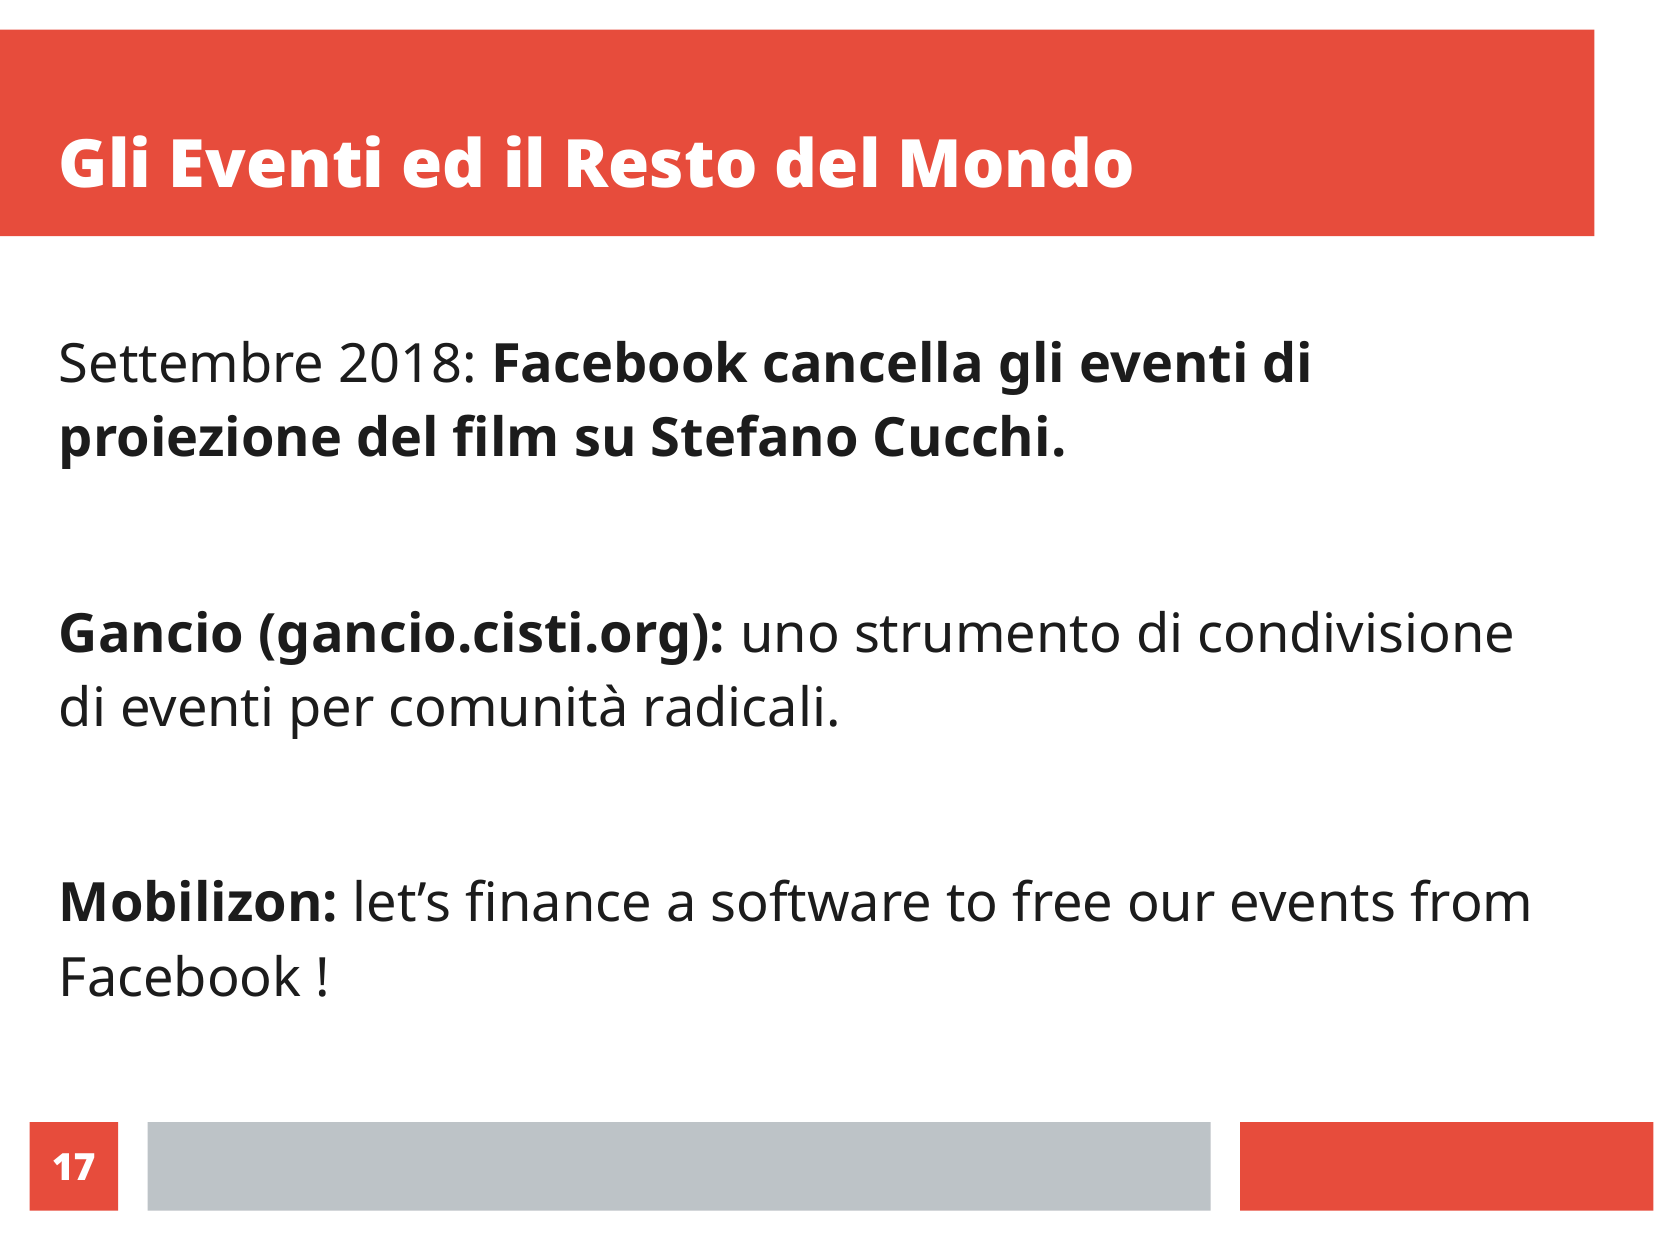

# Gli Eventi ed il Resto del Mondo
Settembre 2018: Facebook cancella gli eventi di proiezione del film su Stefano Cucchi.
Gancio (gancio.cisti.org): uno strumento di condivisione di eventi per comunità radicali.
Mobilizon: let’s finance a software to free our events from Facebook !
17